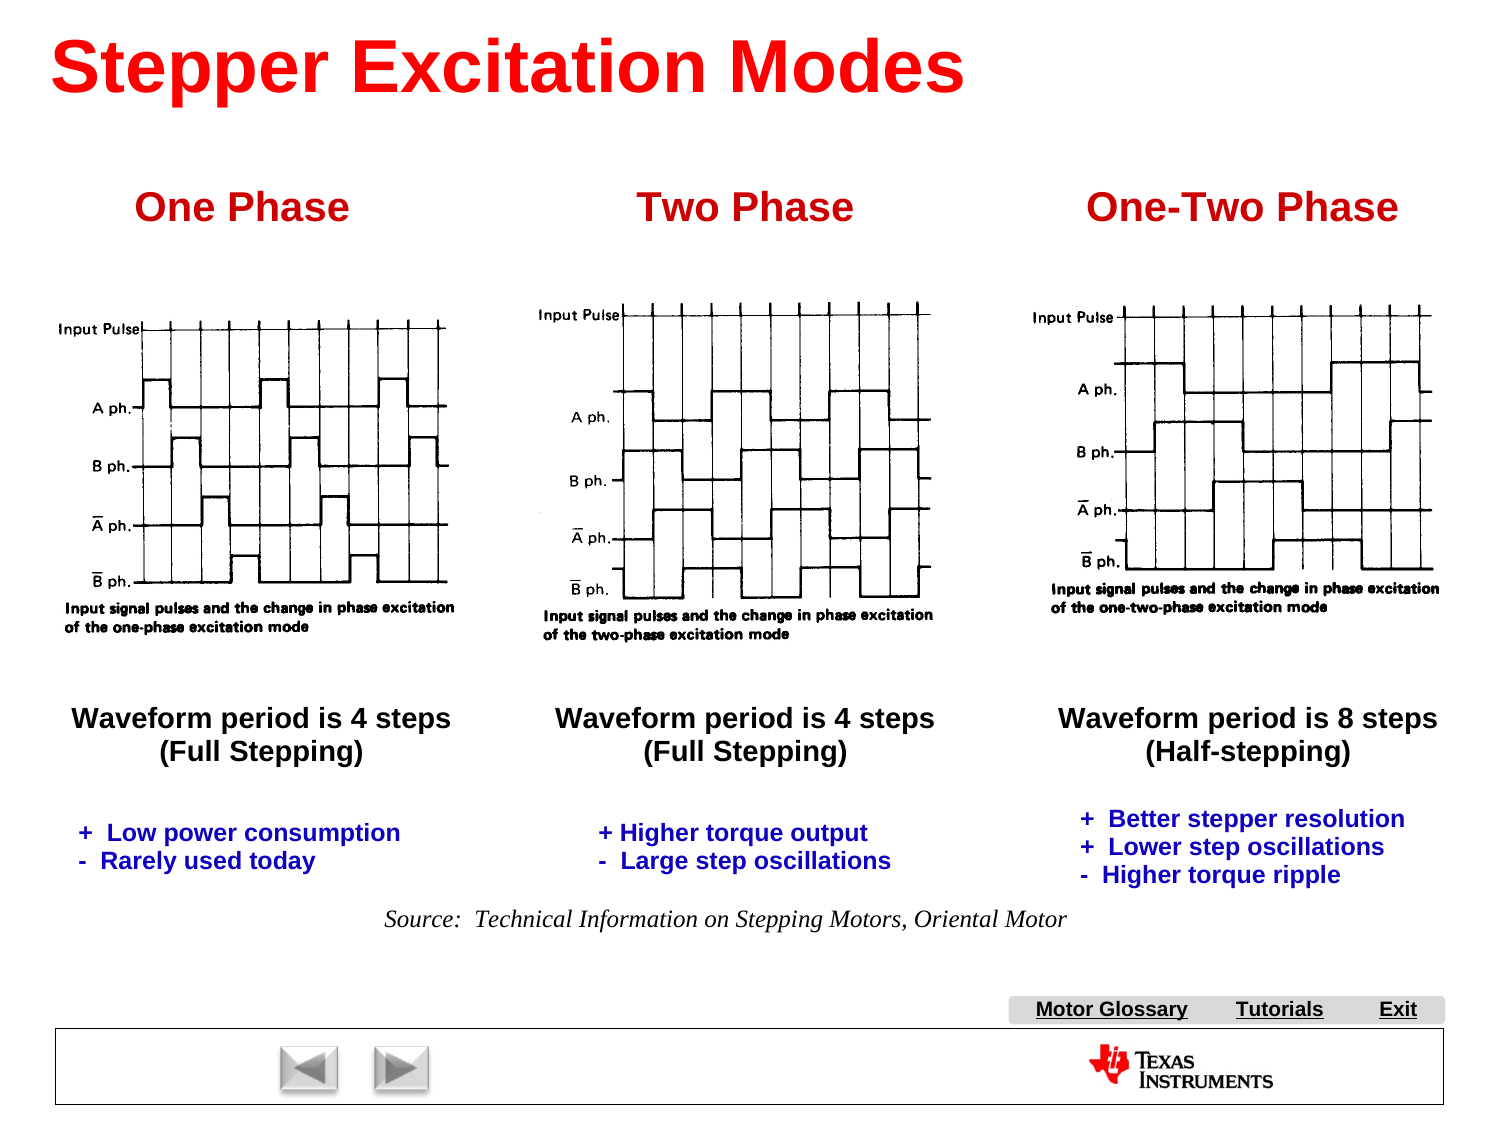

# Stepper Excitation Modes
Two Phase
One-Two Phase
One Phase
Waveform period is 4 steps
(Full Stepping)
Waveform period is 8 steps
(Half-stepping)
Waveform period is 4 steps
(Full Stepping)
+ Better stepper resolution
+ Lower step oscillations
- Higher torque ripple
+ Low power consumption
- Rarely used today
+ Higher torque output
- Large step oscillations
Source: Technical Information on Stepping Motors, Oriental Motor